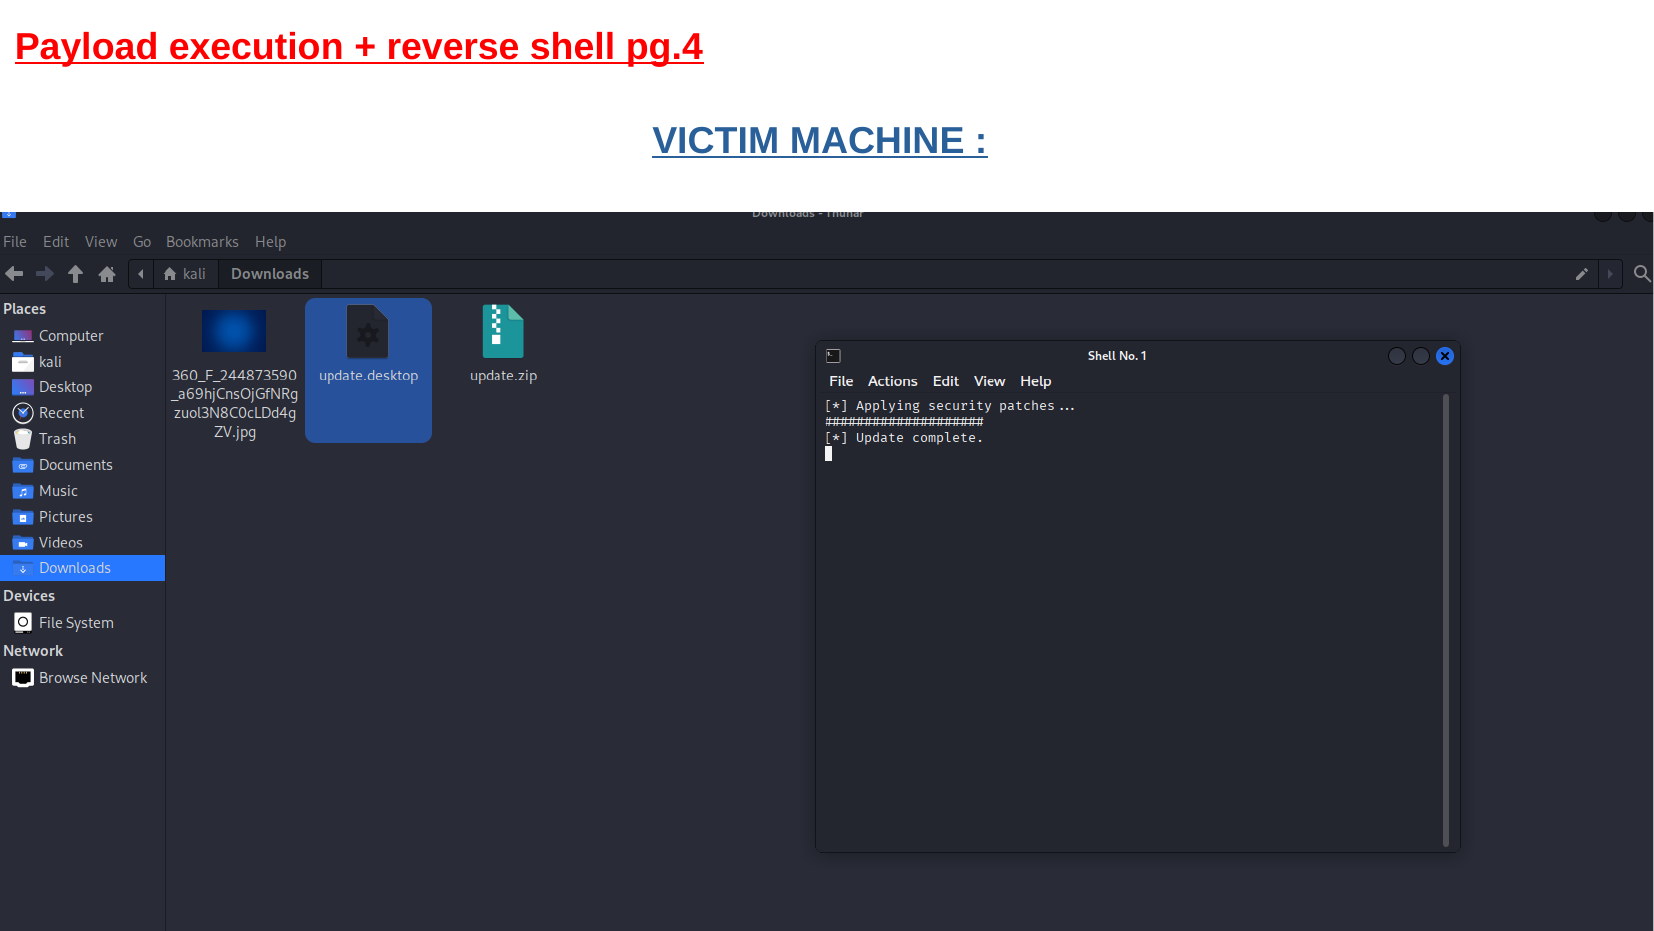

Payload execution + reverse shell pg.4
VICTIM MACHINE :
10